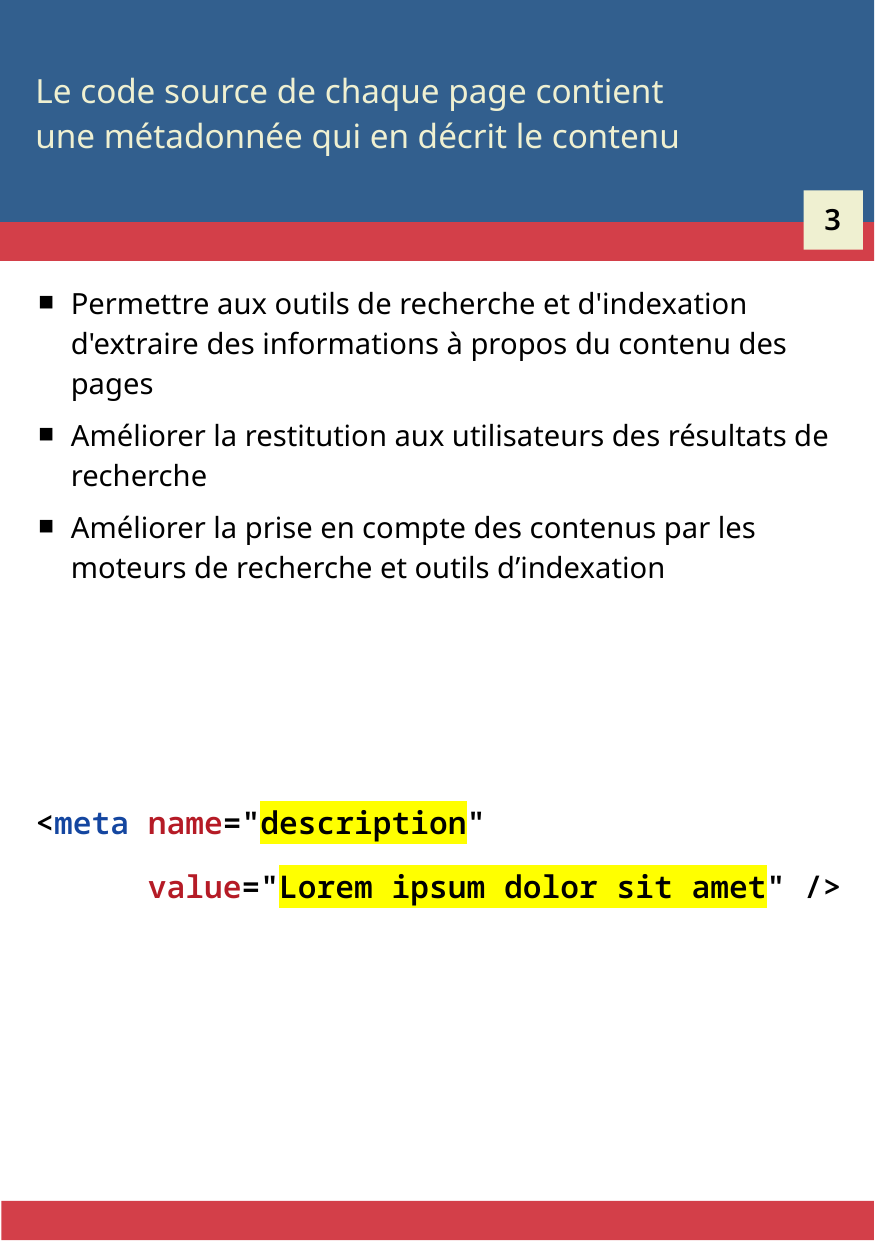

# Le code source de chaque page contient une métadonnée qui en décrit le contenu
3
Permettre aux outils de recherche et d'indexation d'extraire des informations à propos du contenu des pages
Améliorer la restitution aux utilisateurs des résultats de recherche
Améliorer la prise en compte des contenus par les moteurs de recherche et outils d’indexation
<meta name="description"
 value="Lorem ipsum dolor sit amet" />